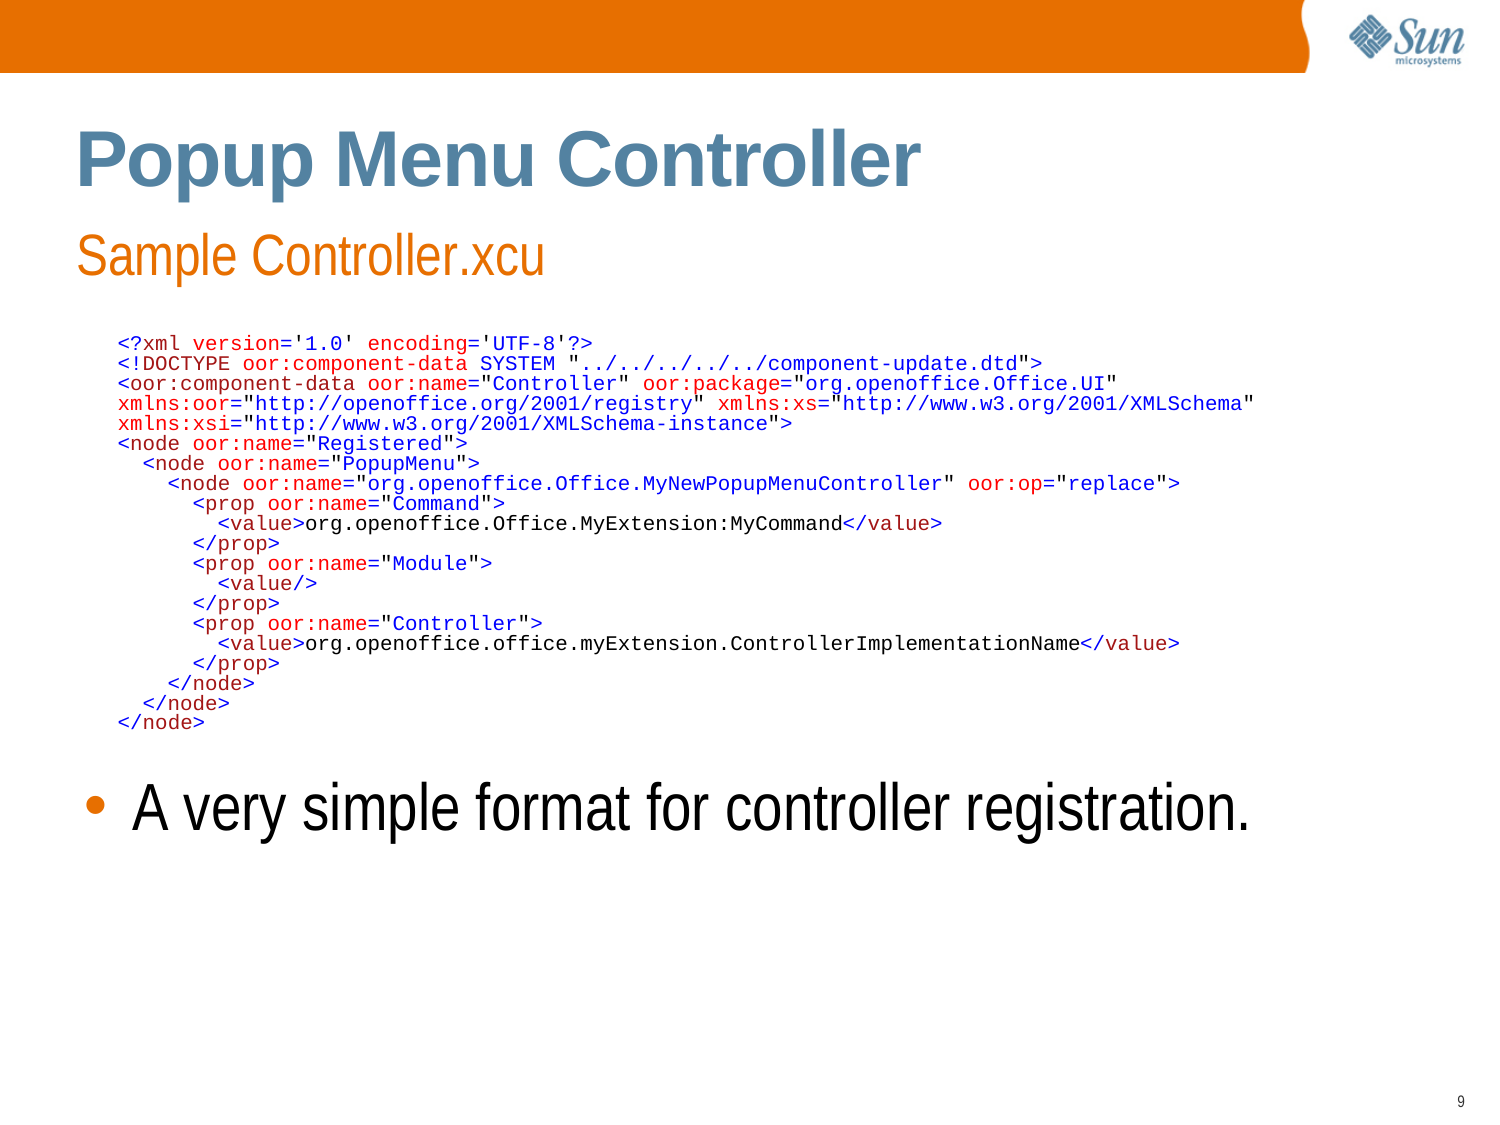

# Popup Menu Controller
Sample Controller.xcu
<?xml version='1.0' encoding='UTF-8'?>
<!DOCTYPE oor:component-data SYSTEM "../../../../../component-update.dtd">
<oor:component-data oor:name="Controller" oor:package="org.openoffice.Office.UI" xmlns:oor="http://openoffice.org/2001/registry" xmlns:xs="http://www.w3.org/2001/XMLSchema" xmlns:xsi="http://www.w3.org/2001/XMLSchema-instance">
<node oor:name="Registered">
 <node oor:name="PopupMenu">
 <node oor:name="org.openoffice.Office.MyNewPopupMenuController" oor:op="replace">
 <prop oor:name="Command">
 <value>org.openoffice.Office.MyExtension:MyCommand</value>
 </prop>
 <prop oor:name="Module">
 <value/>
 </prop>
 <prop oor:name="Controller">
 <value>org.openoffice.office.myExtension.ControllerImplementationName</value>
 </prop>
 </node>
 </node>
</node>
A very simple format for controller registration.